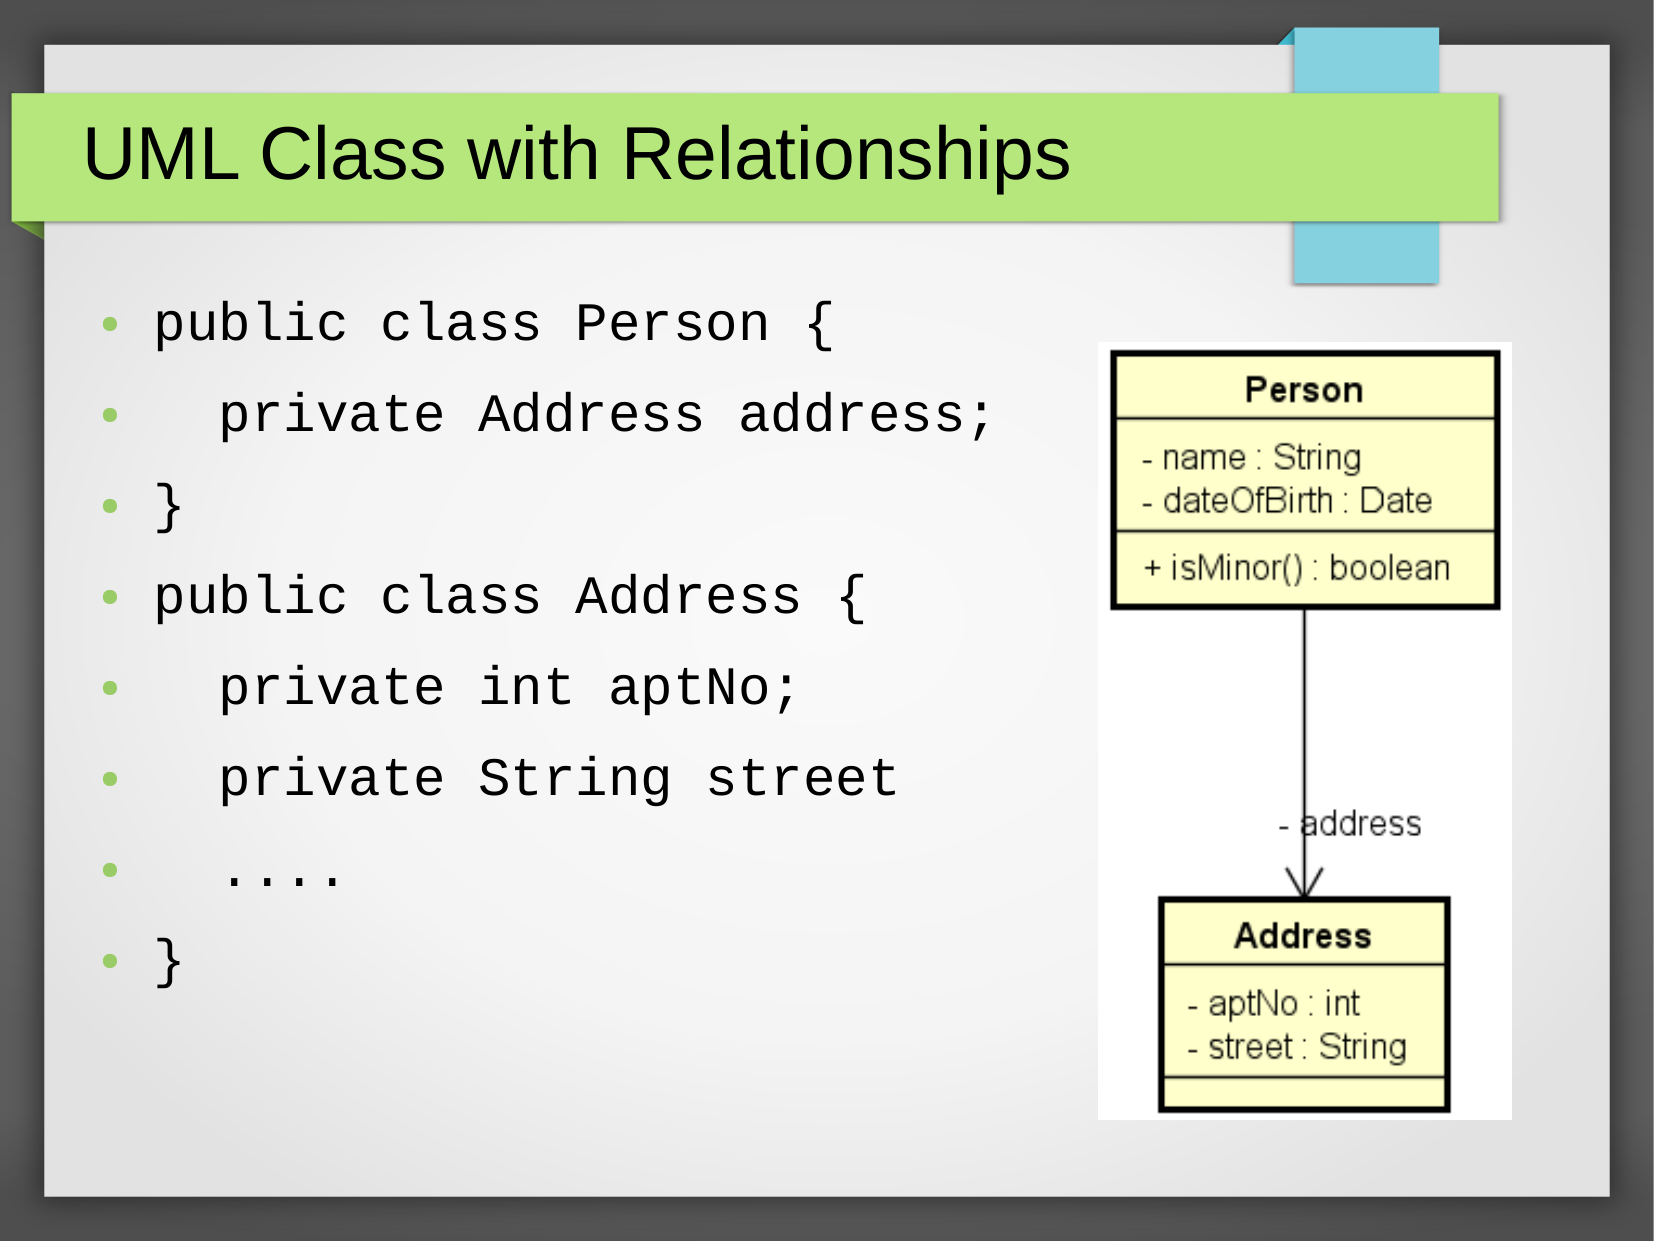

# UML Class with Relationships
public class Person {
 private Address address;
}
public class Address {
 private int aptNo;
 private String street
 ....
}